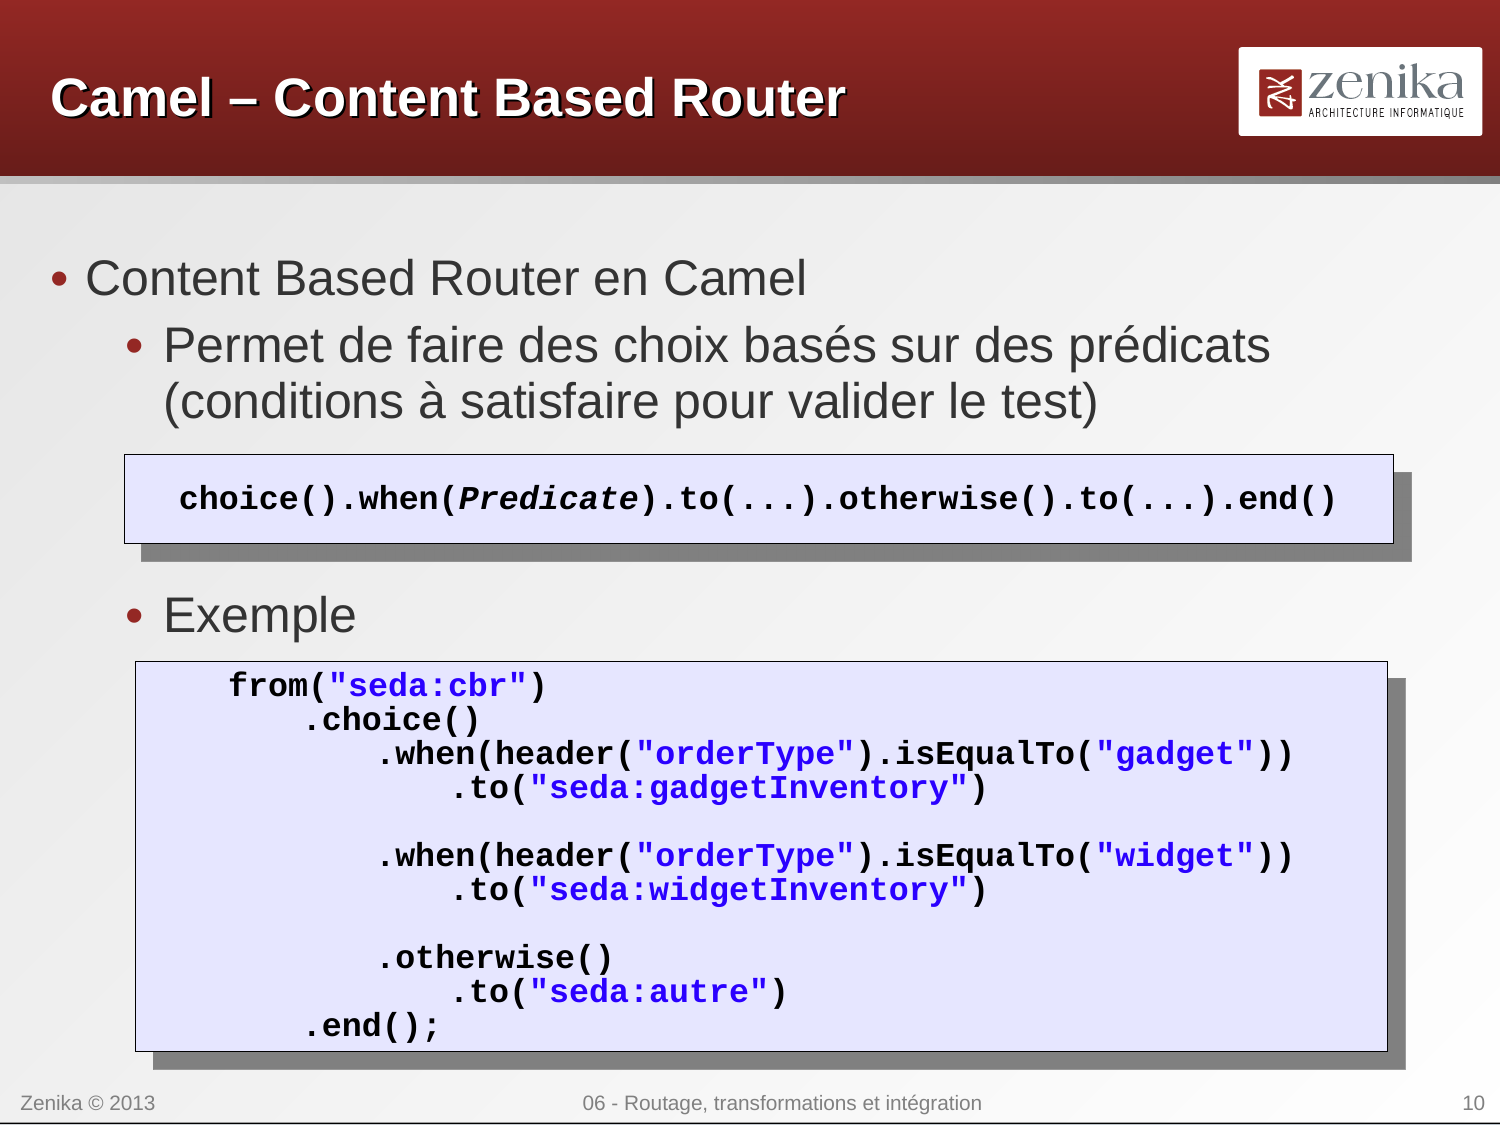

# Camel – Content Based Router
Content Based Router en Camel
Permet de faire des choix basés sur des prédicats (conditions à satisfaire pour valider le test)
Exemple
choice().when(Predicate).to(...).otherwise().to(...).end()
from("seda:cbr")
	.choice()
		.when(header("orderType").isEqualTo("gadget"))
			.to("seda:gadgetInventory")
		.when(header("orderType").isEqualTo("widget"))
			.to("seda:widgetInventory")
		.otherwise()
			.to("seda:autre")
	.end();